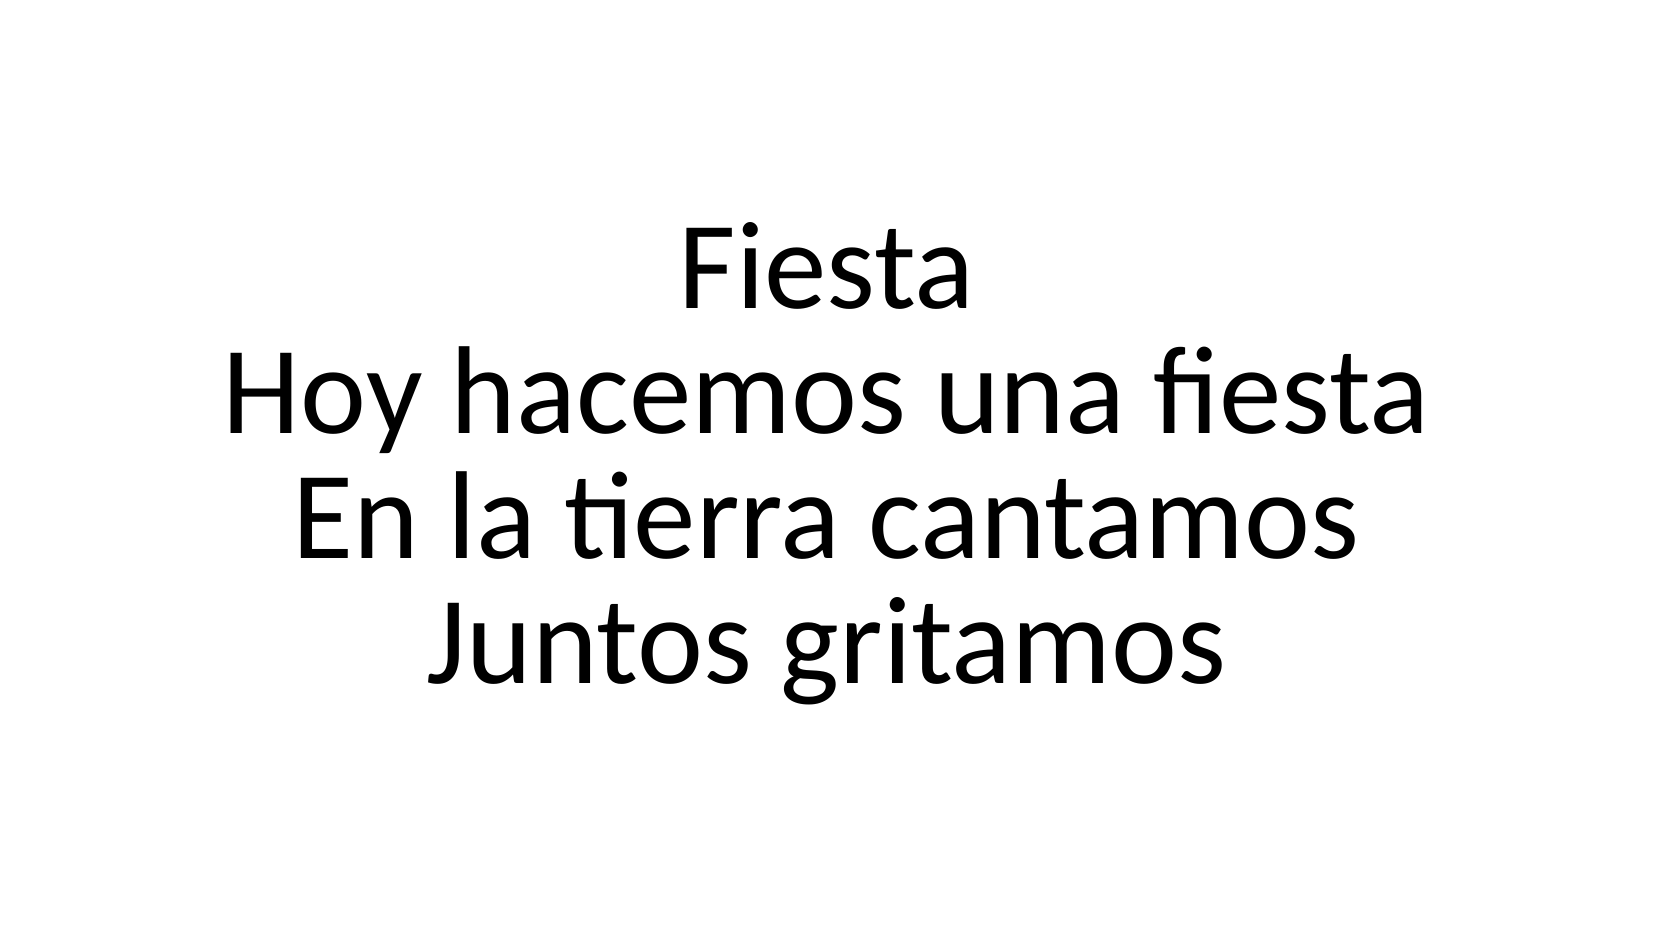

# Fiesta Hoy hacemos una fiesta En la tierra cantamos Juntos gritamos